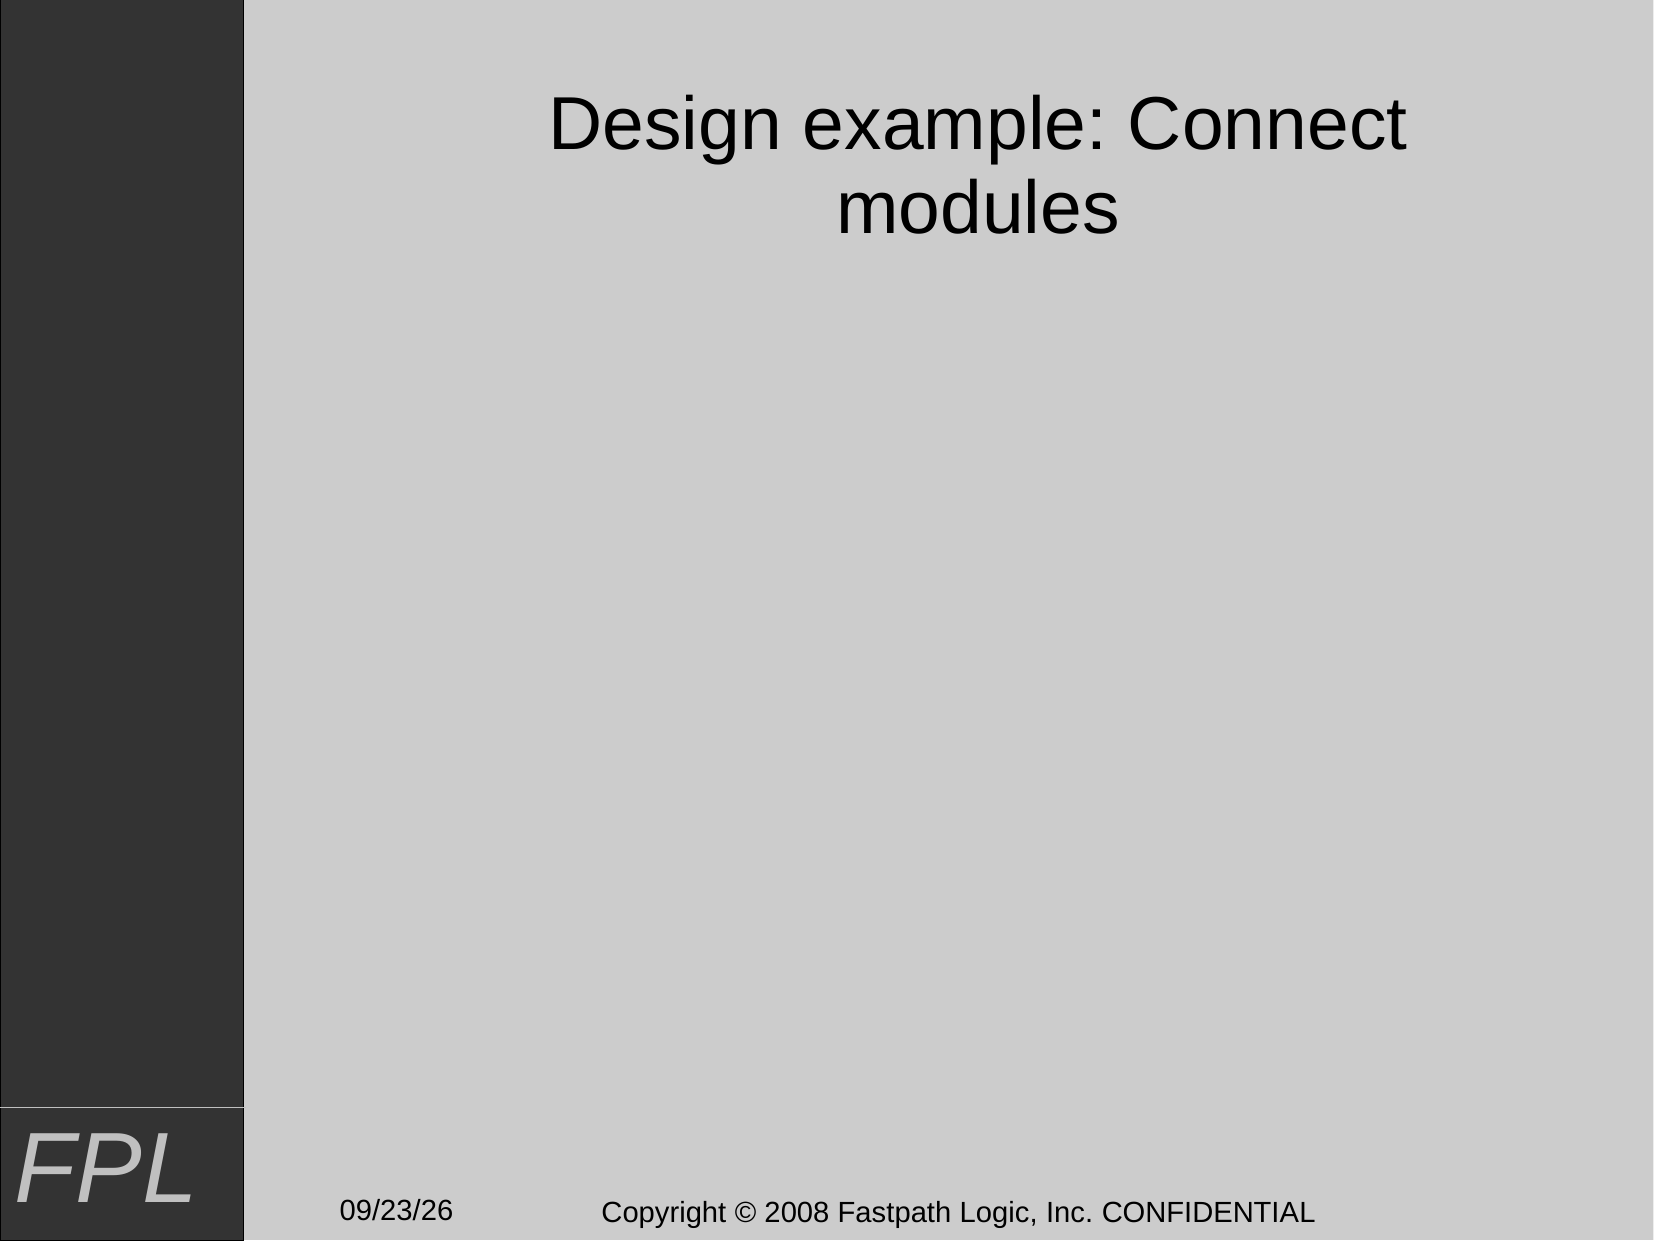

# Design example: Connect modules
Copyright Fastpath Logic Inc. @2007